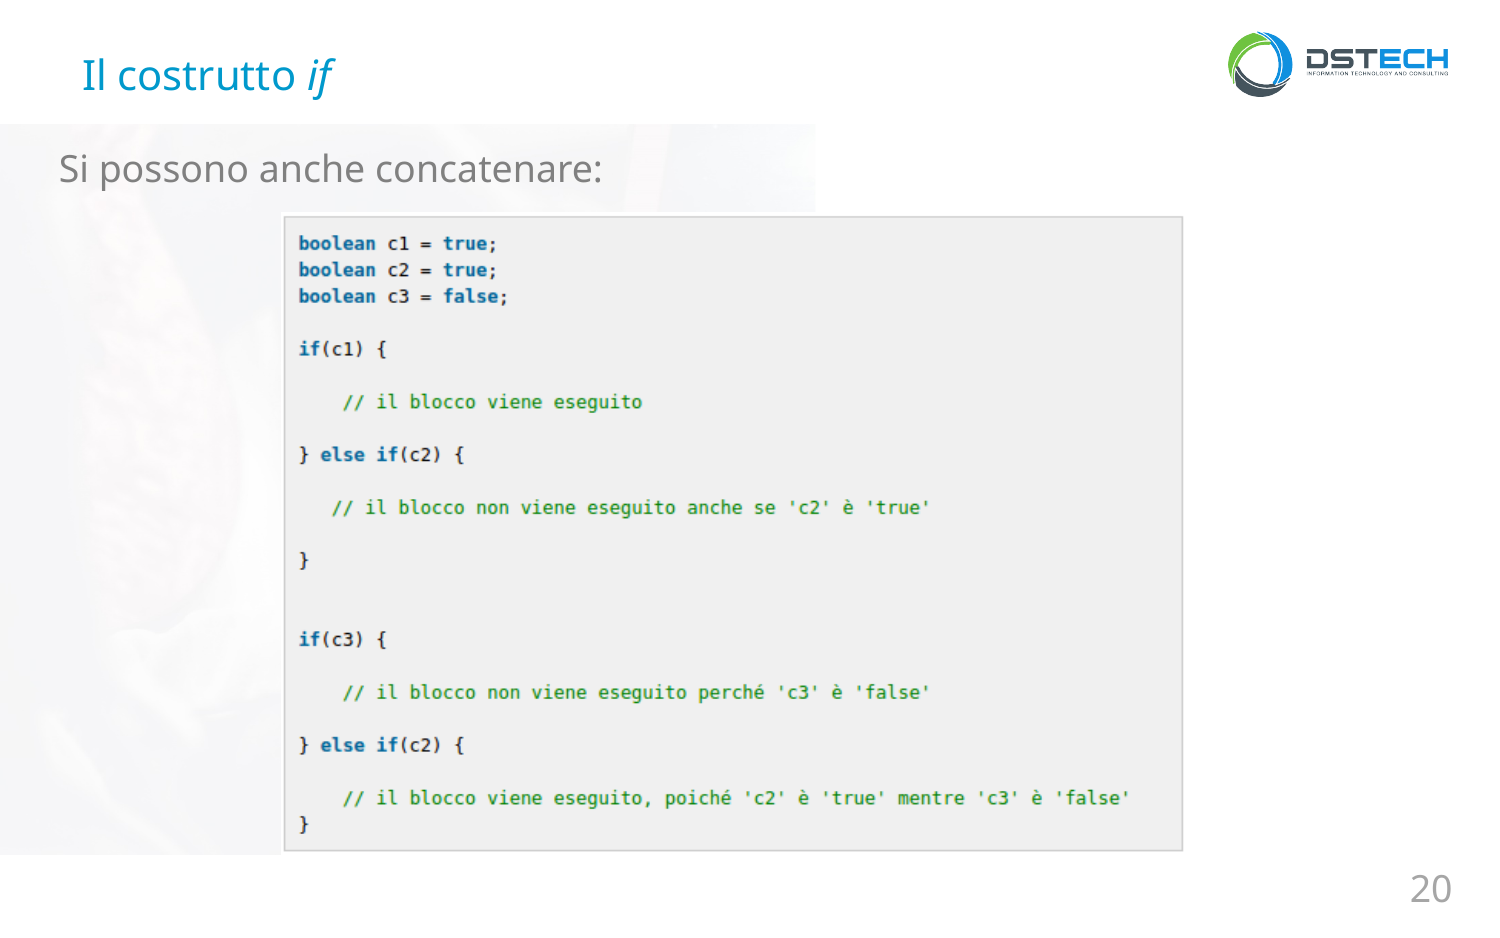

Il costrutto if
Si possono anche concatenare:
20